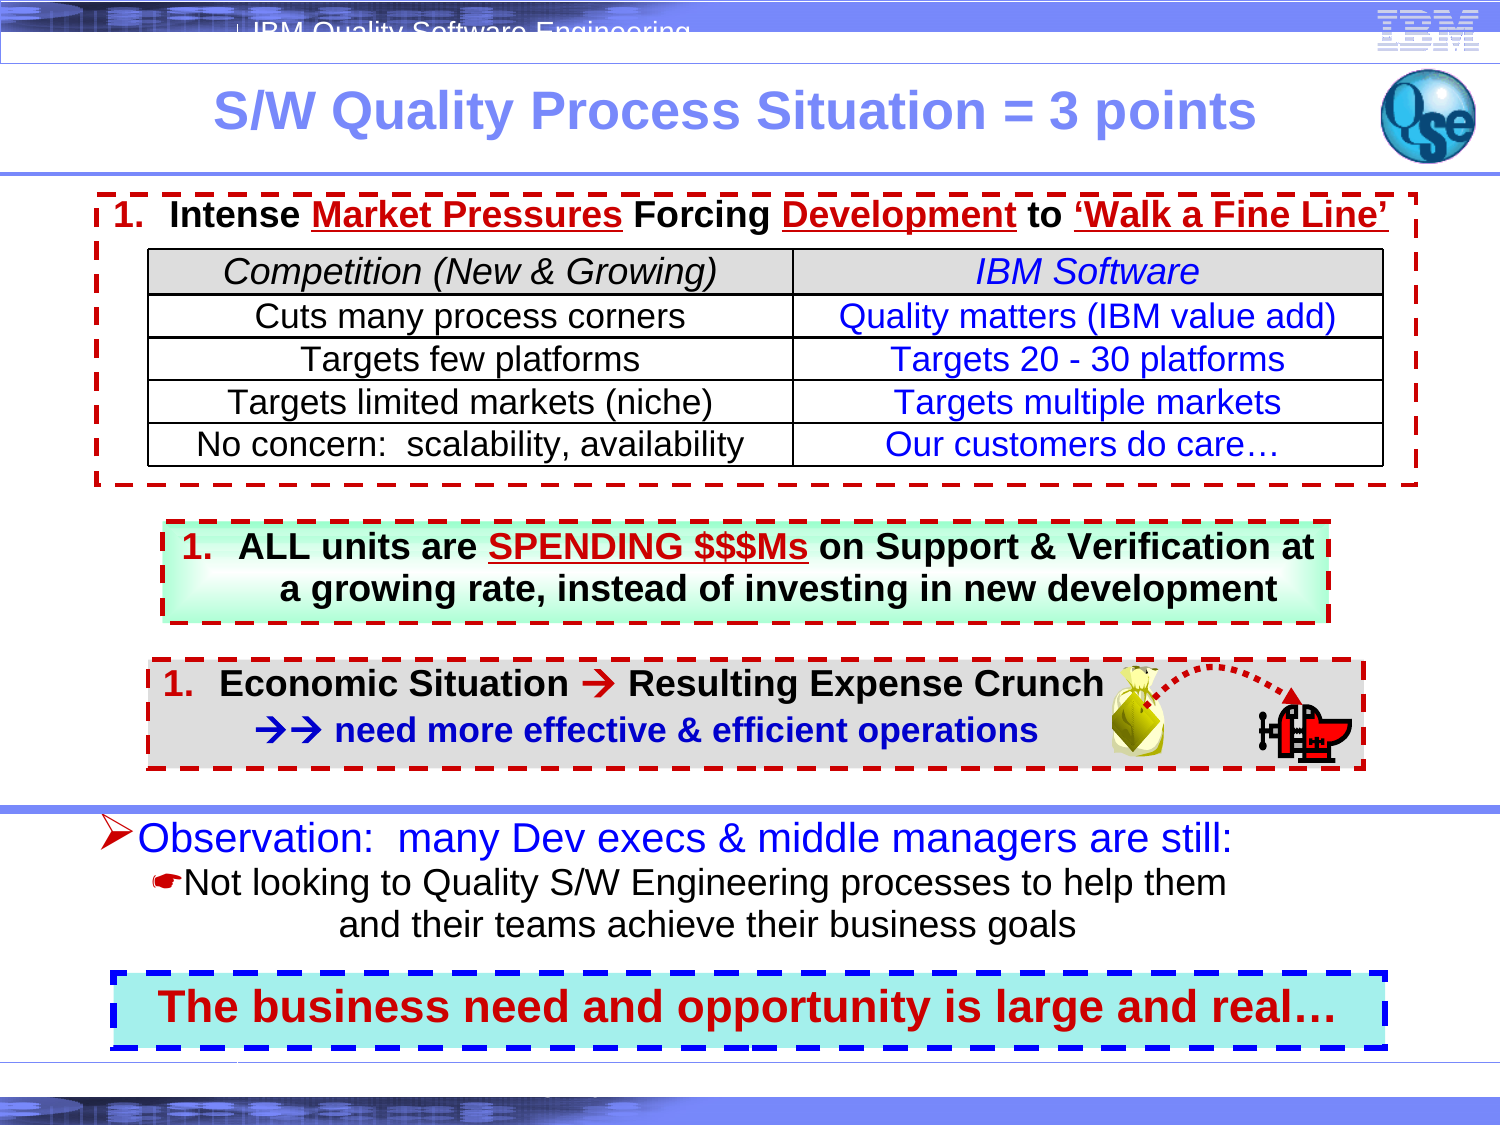

# S/W Quality Process Situation = 3 points
Intense Market Pressures Forcing Development to ‘Walk a Fine Line’
Competition (New & Growing)
IBM Software
Cuts many process corners
Quality matters (IBM value add)
Targets few platforms
Targets 20 - 30 platforms
Targets limited markets (niche)
Targets multiple markets
No concern: scalability, availability
Our customers do care…
ALL units are SPENDING $$$Ms on Support & Verification at
 a growing rate, instead of investing in new development
Economic Situation  Resulting Expense Crunch
  need more effective & efficient operations
Observation: many Dev execs & middle managers are still:
Not looking to Quality S/W Engineering processes to help them
 and their teams achieve their business goals
The business need and opportunity is large and real…
11